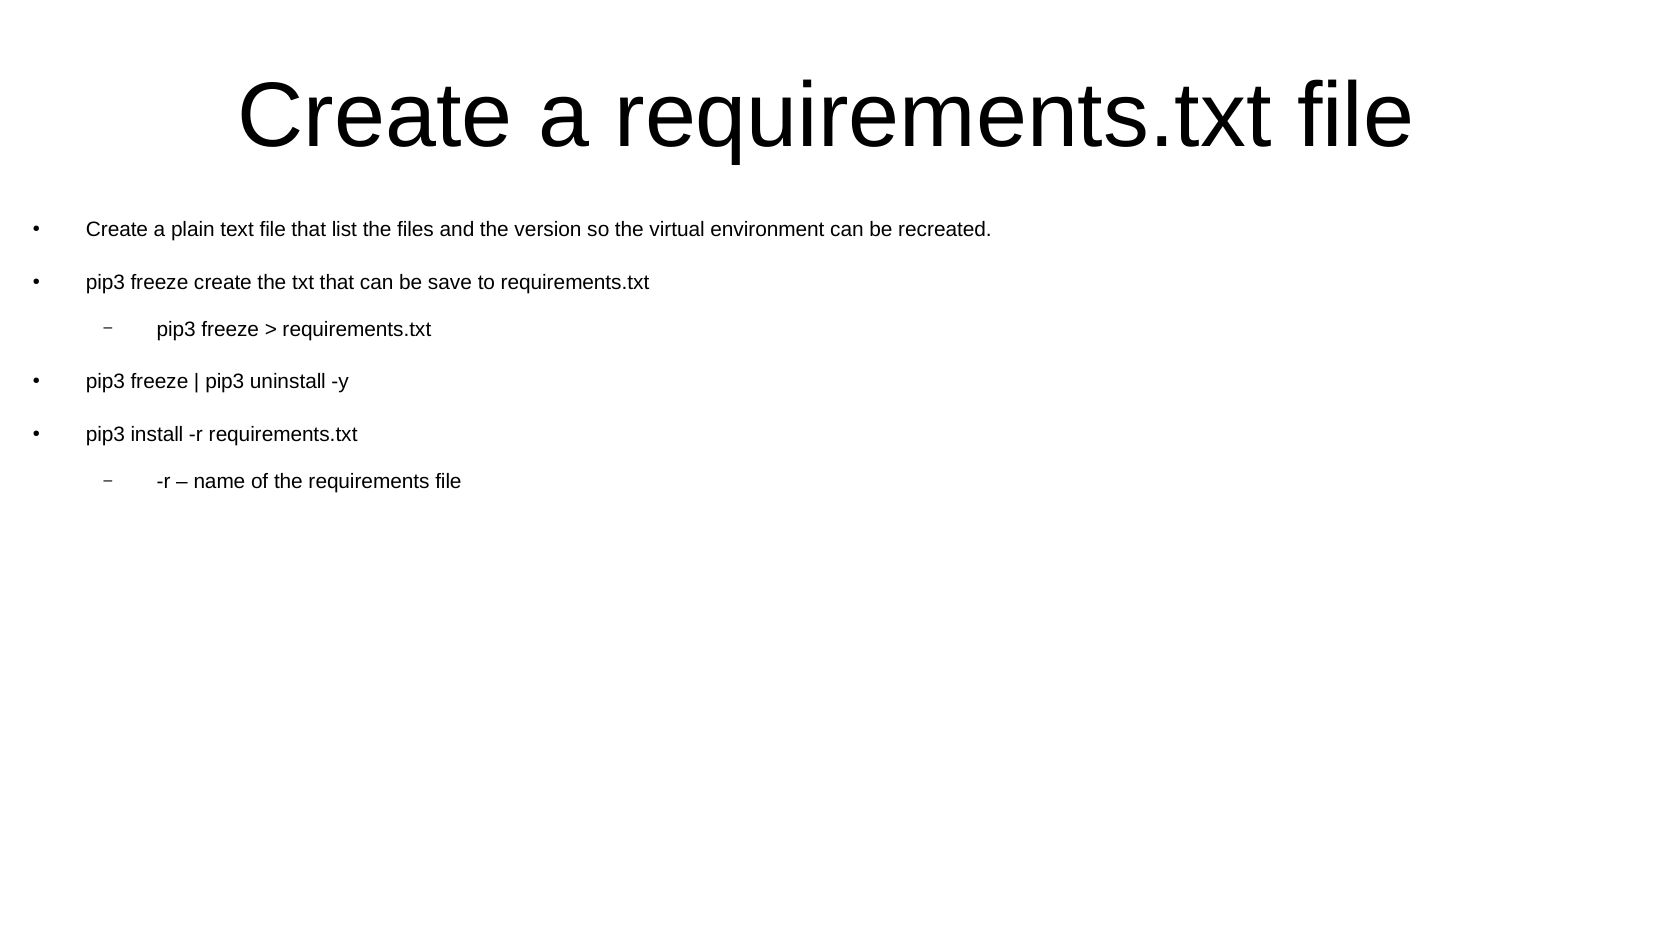

# Create a requirements.txt file
Create a plain text file that list the files and the version so the virtual environment can be recreated.
pip3 freeze create the txt that can be save to requirements.txt
pip3 freeze > requirements.txt
pip3 freeze | pip3 uninstall -y
pip3 install -r requirements.txt
-r – name of the requirements file